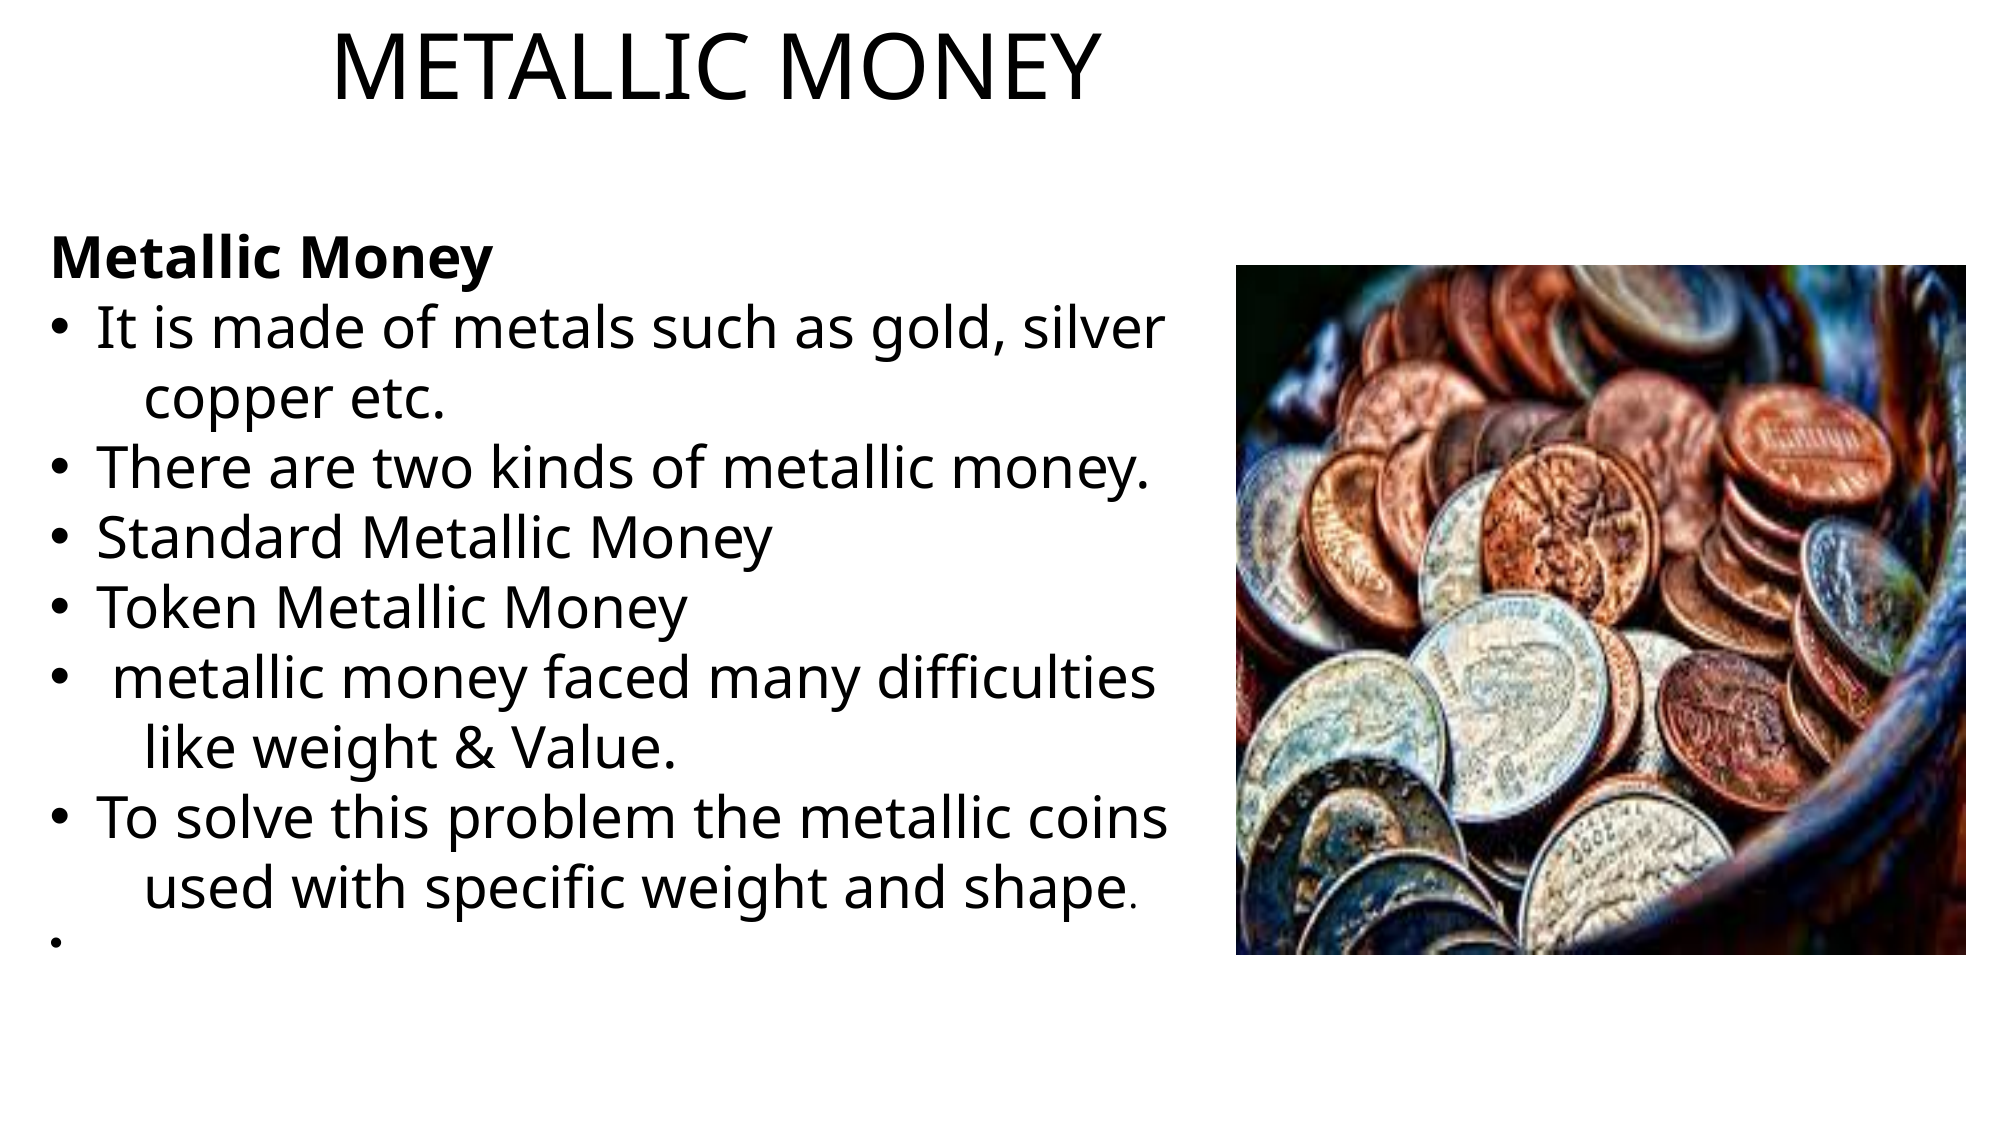

METALLIC MONEY
Metallic Money
It is made of metals such as gold, silver copper etc.
There are two kinds of metallic money.
Standard Metallic Money
Token Metallic Money
 metallic money faced many difficulties like weight & Value.
To solve this problem the metallic coins used with specific weight and shape.